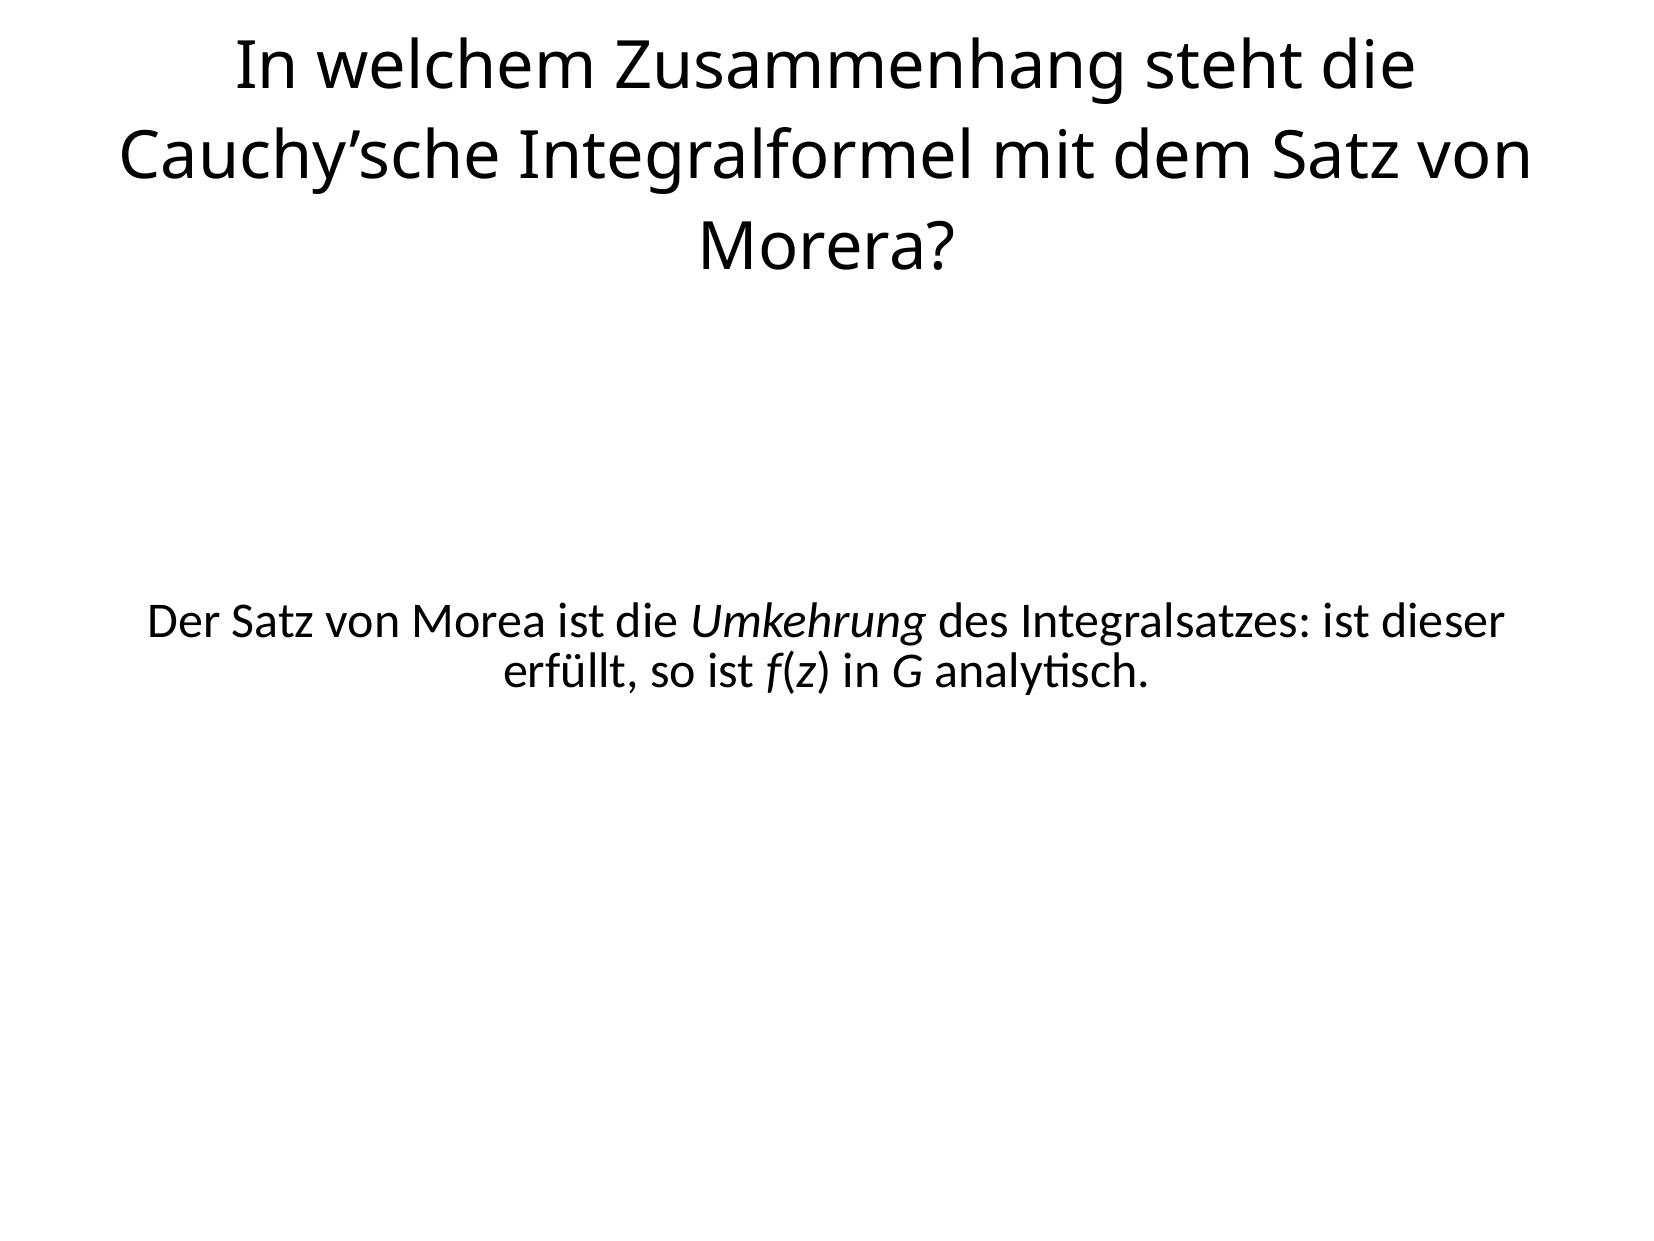

# In welchem Zusammenhang steht die Cauchy’sche Integralformel mit dem Satz von Morera?
Der Satz von Morea ist die Umkehrung des Integralsatzes: ist dieser erfüllt, so ist f(z) in G analytisch.